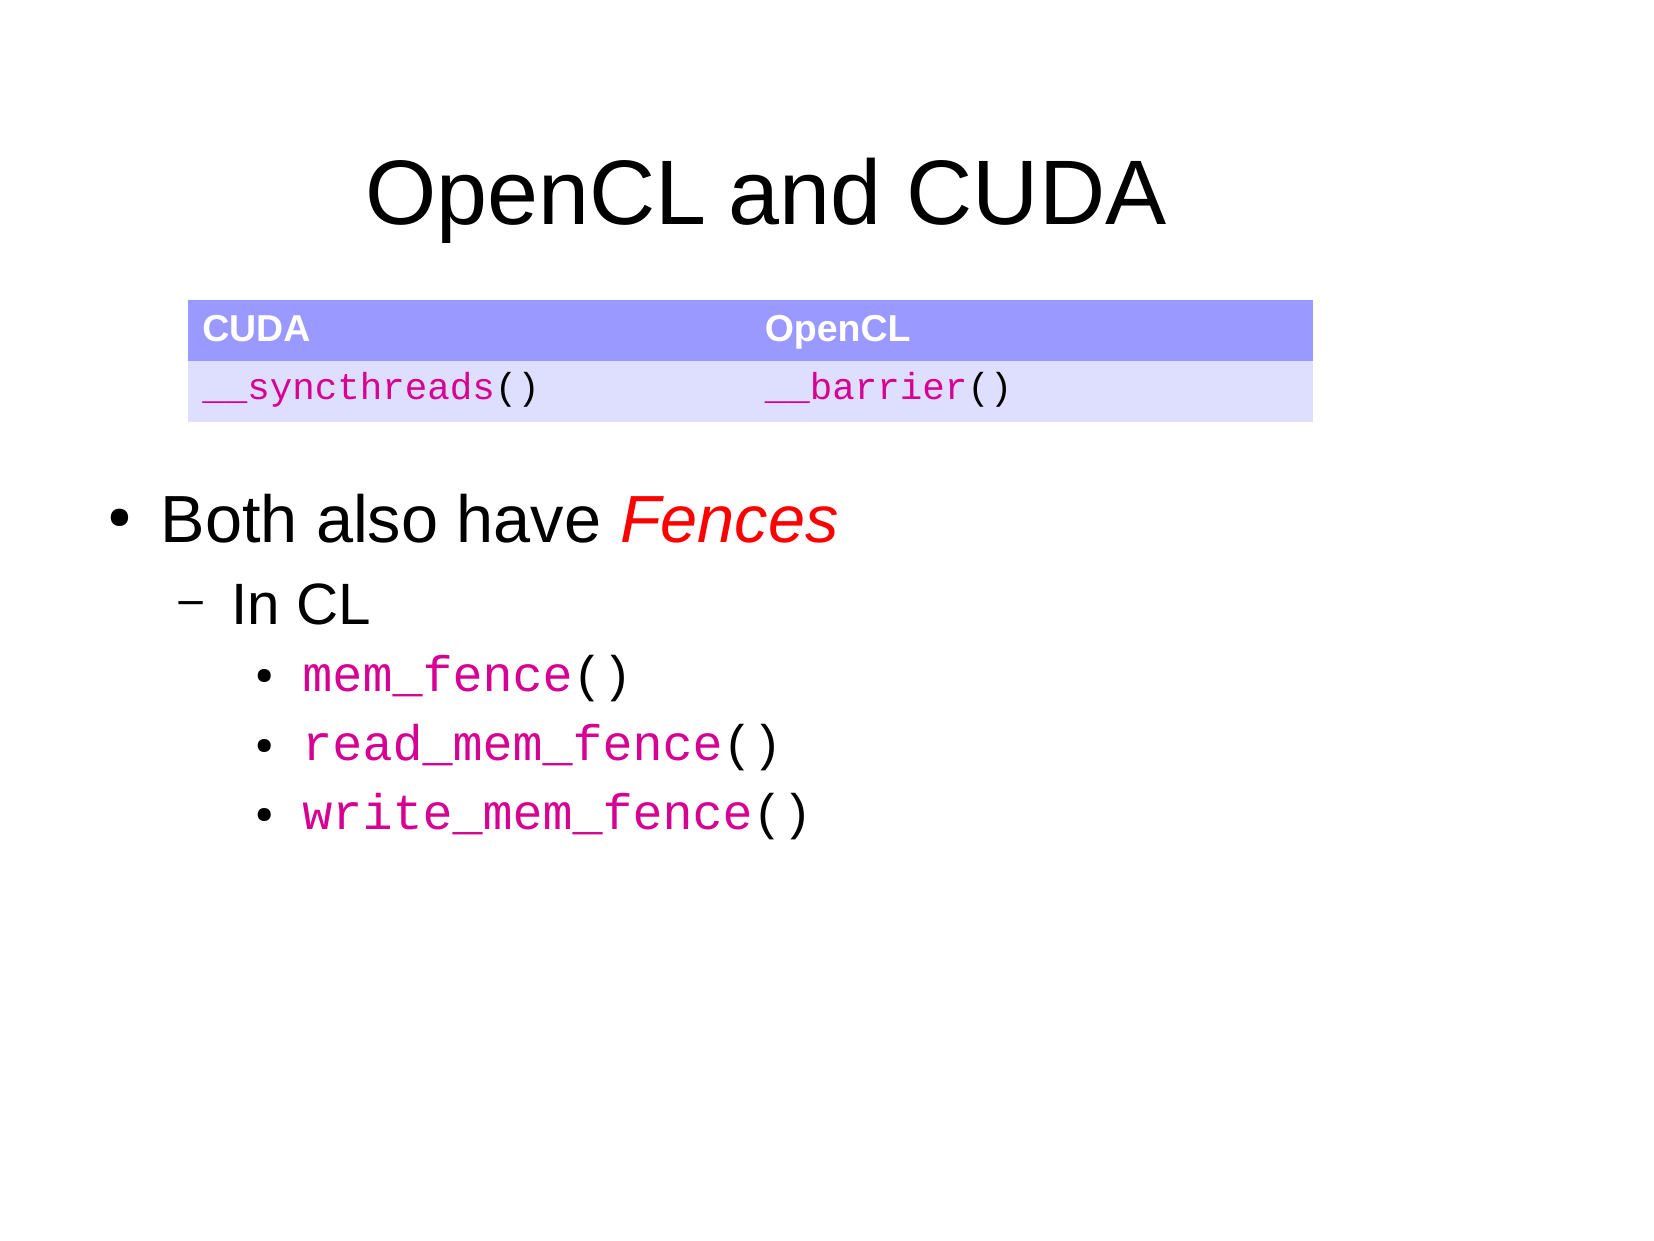

# OpenCL and CUDA
| CUDA | OpenCL |
| --- | --- |
| \_\_syncthreads() | \_\_barrier() |
Both also have Fences
In CL
mem_fence()
read_mem_fence()
write_mem_fence()